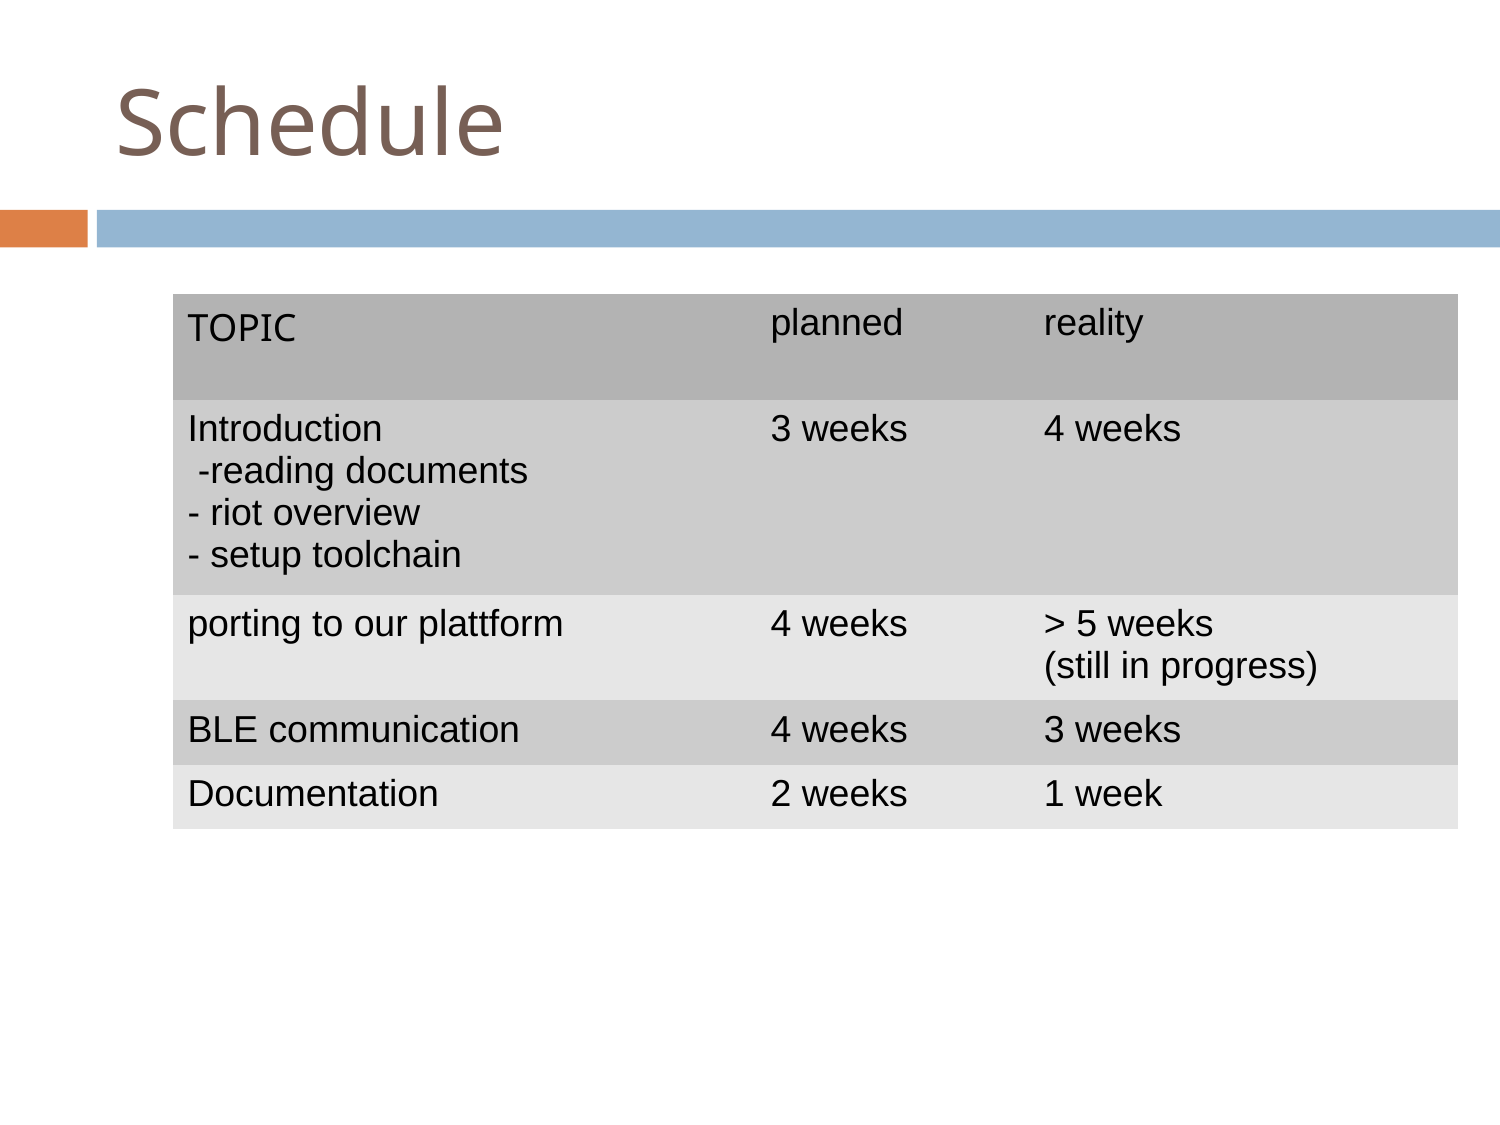

# Schedule
| TOPIC | planned | reality |
| --- | --- | --- |
| Introduction -reading documents - riot overview - setup toolchain | 3 weeks | 4 weeks |
| porting to our plattform | 4 weeks | > 5 weeks (still in progress) |
| BLE communication | 4 weeks | 3 weeks |
| Documentation | 2 weeks | 1 week |